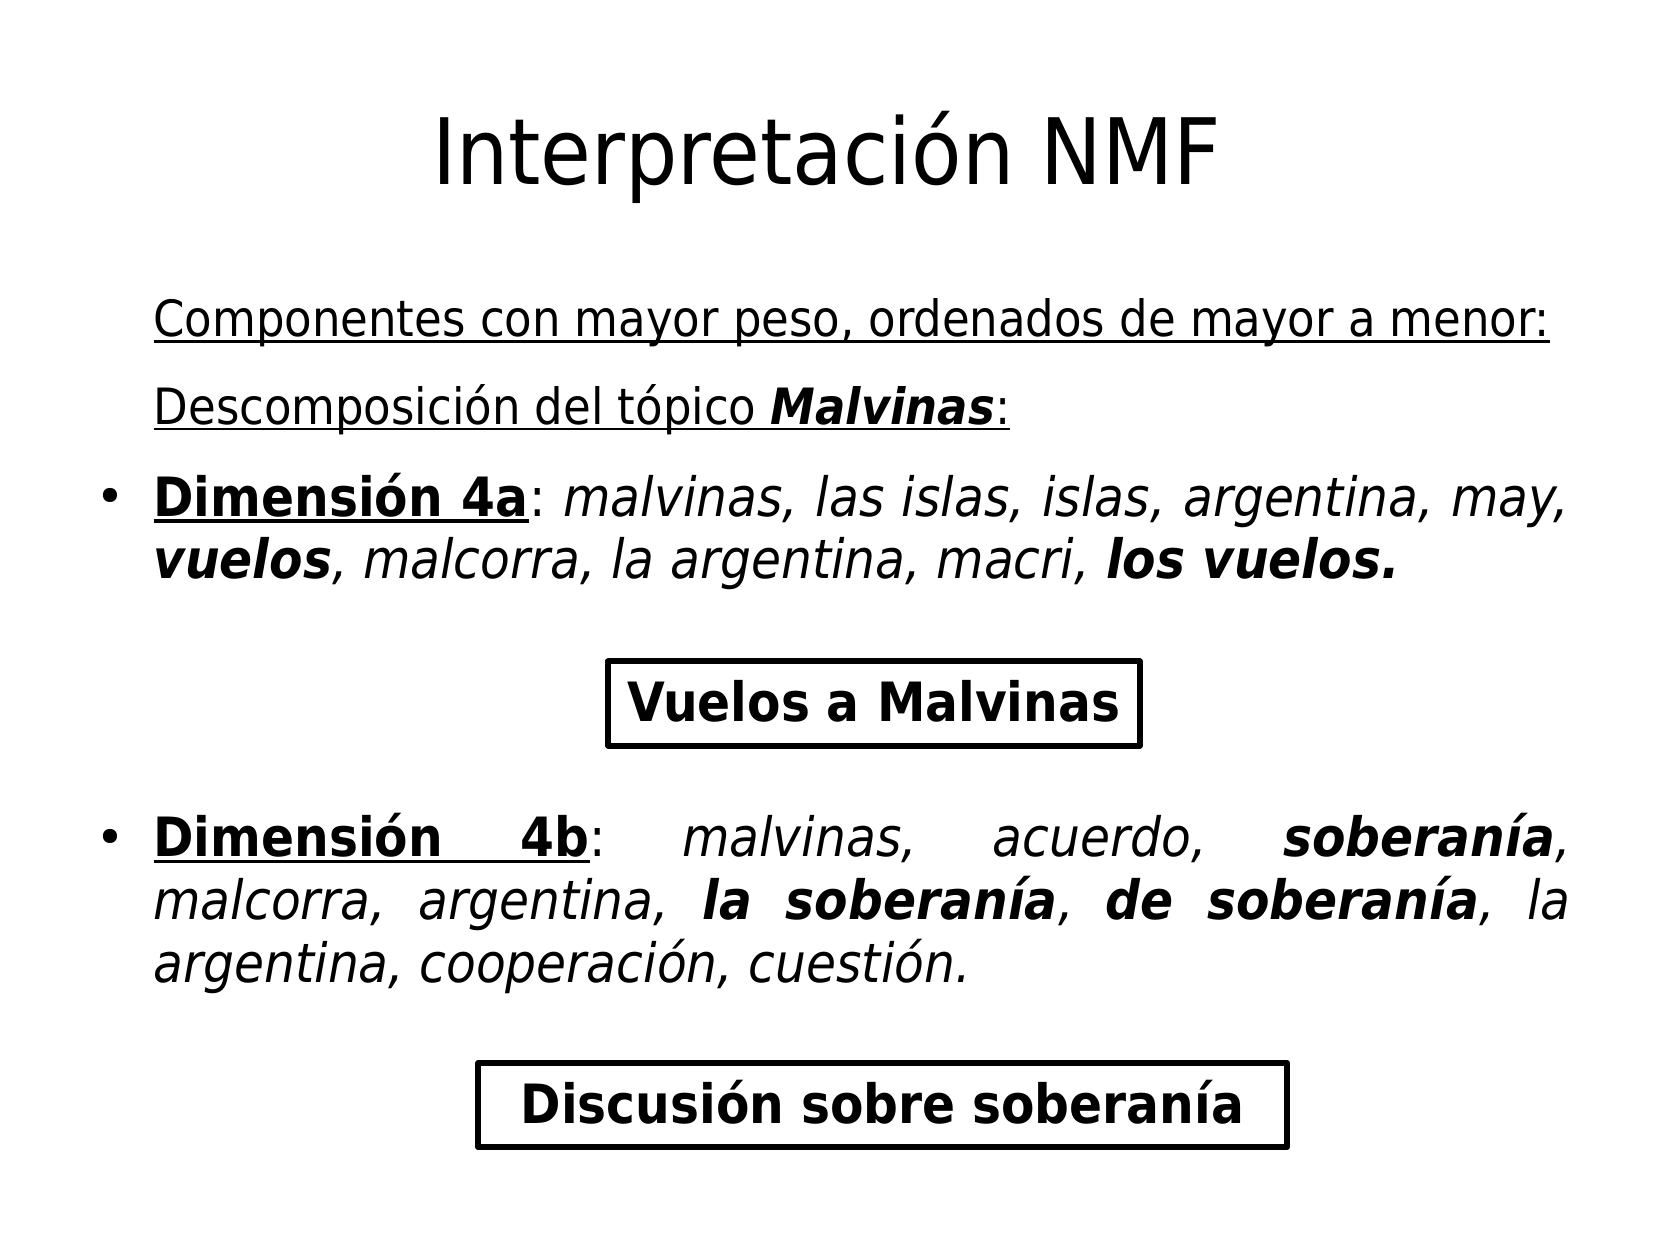

# Interpretación NMF
Componentes con mayor peso, ordenados de mayor a menor:
Descomposición del tópico Malvinas:
Dimensión 4a: malvinas, las islas, islas, argentina, may, vuelos, malcorra, la argentina, macri, los vuelos.
Dimensión 4b: malvinas, acuerdo, soberanía, malcorra, argentina, la soberanía, de soberanía, la argentina, cooperación, cuestión.
Vuelos a Malvinas
Discusión sobre soberanía